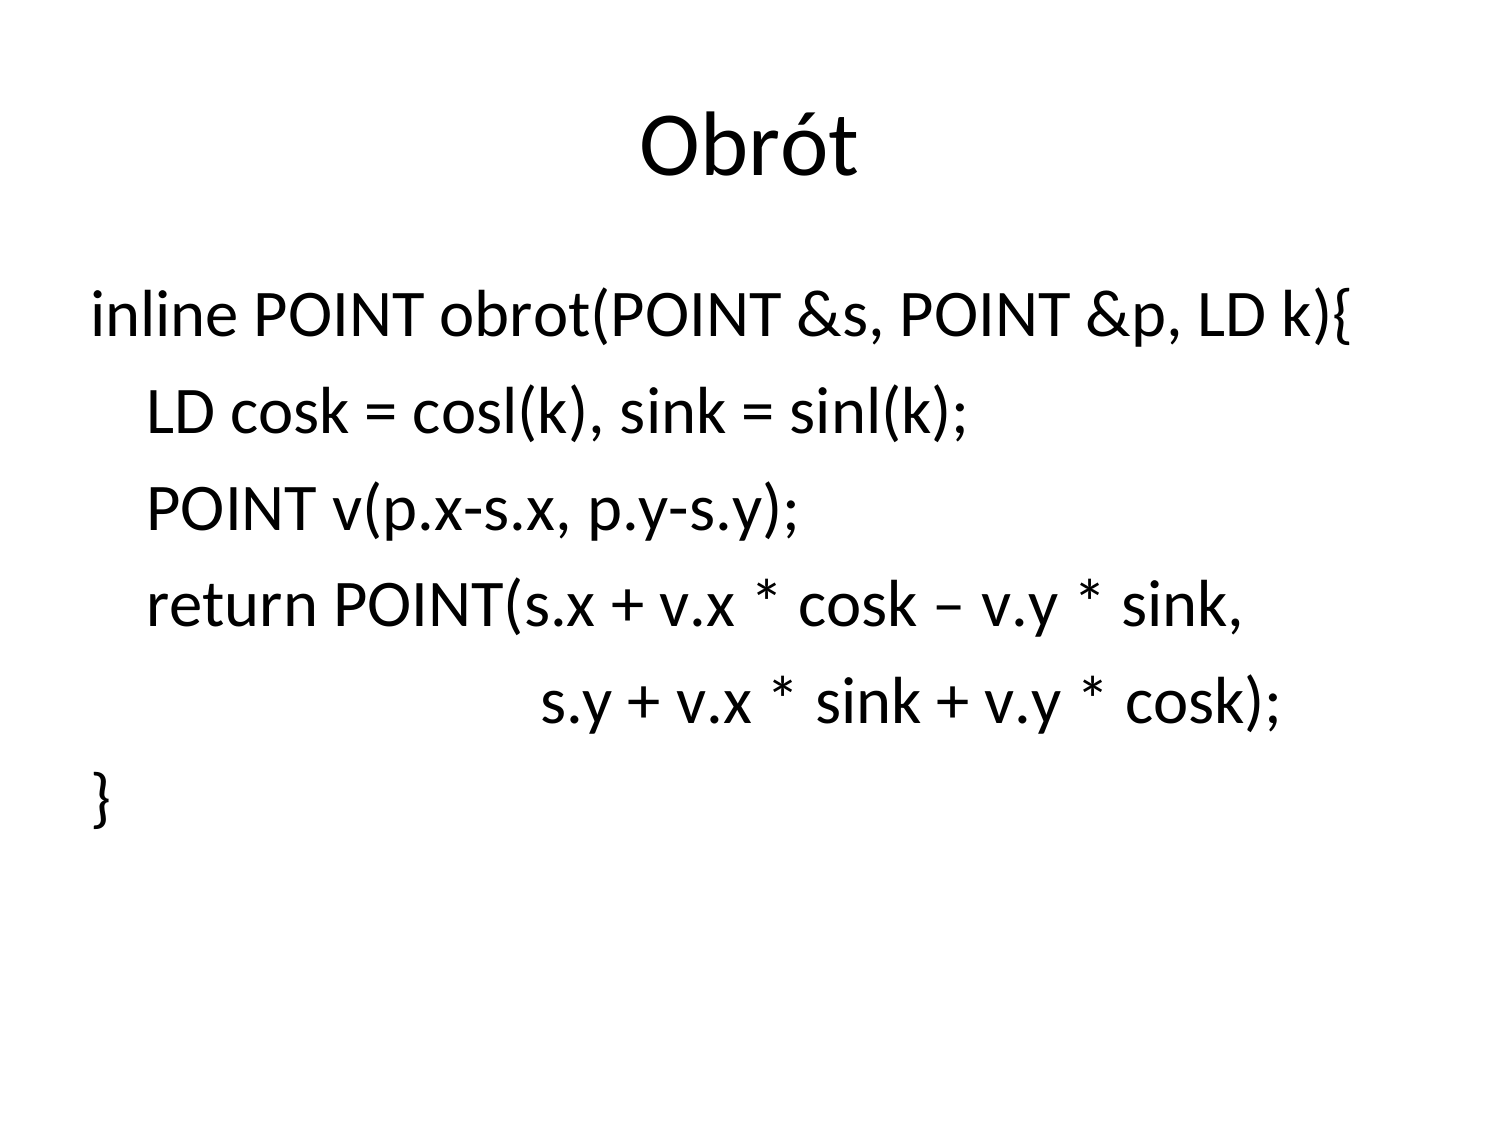

# Obrót
inline POINT obrot(POINT &s, POINT &p, LD k){
	LD cosk = cosl(k), sink = sinl(k);
	POINT v(p.x-s.x, p.y-s.y);
	return POINT(s.x + v.x * cosk – v.y * sink,
				s.y + v.x * sink + v.y * cosk);
}